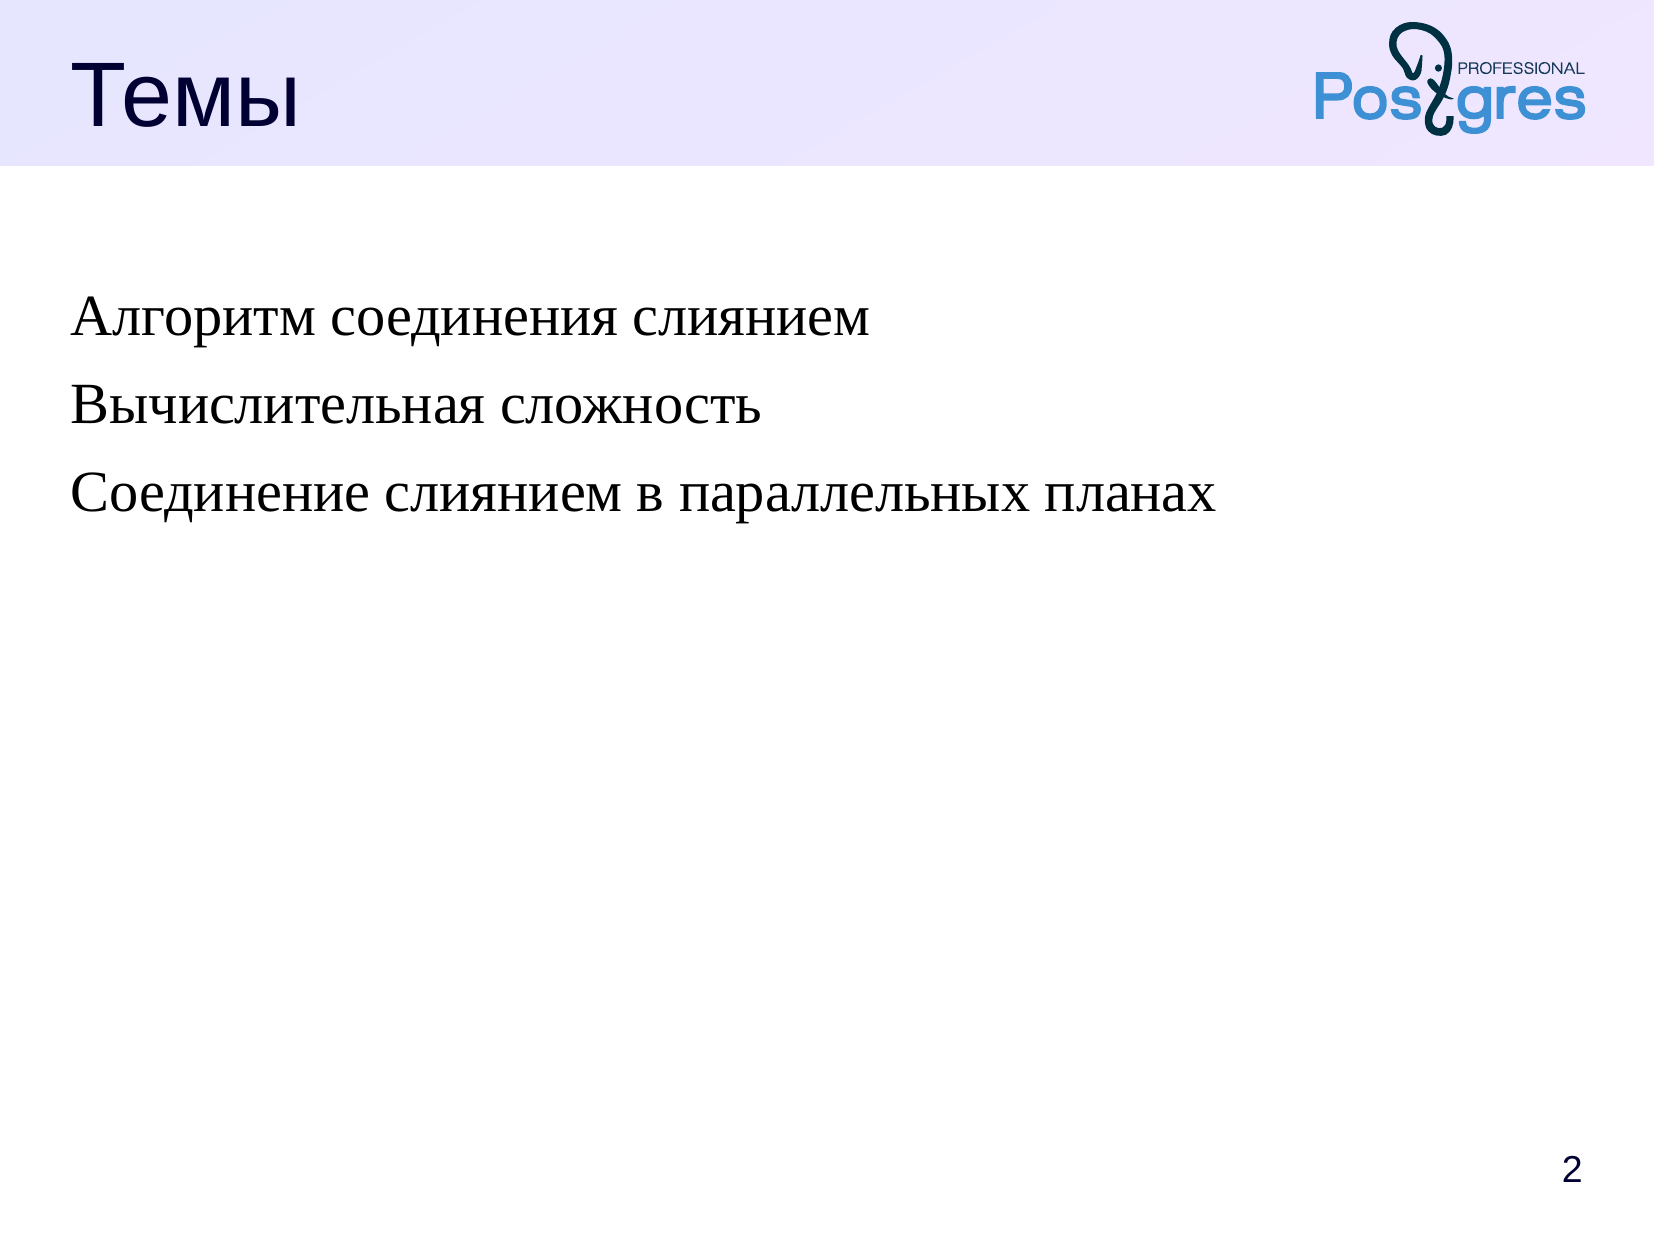

# Темы
Алгоритм соединения слиянием
Вычислительная сложность
Соединение слиянием в параллельных планах